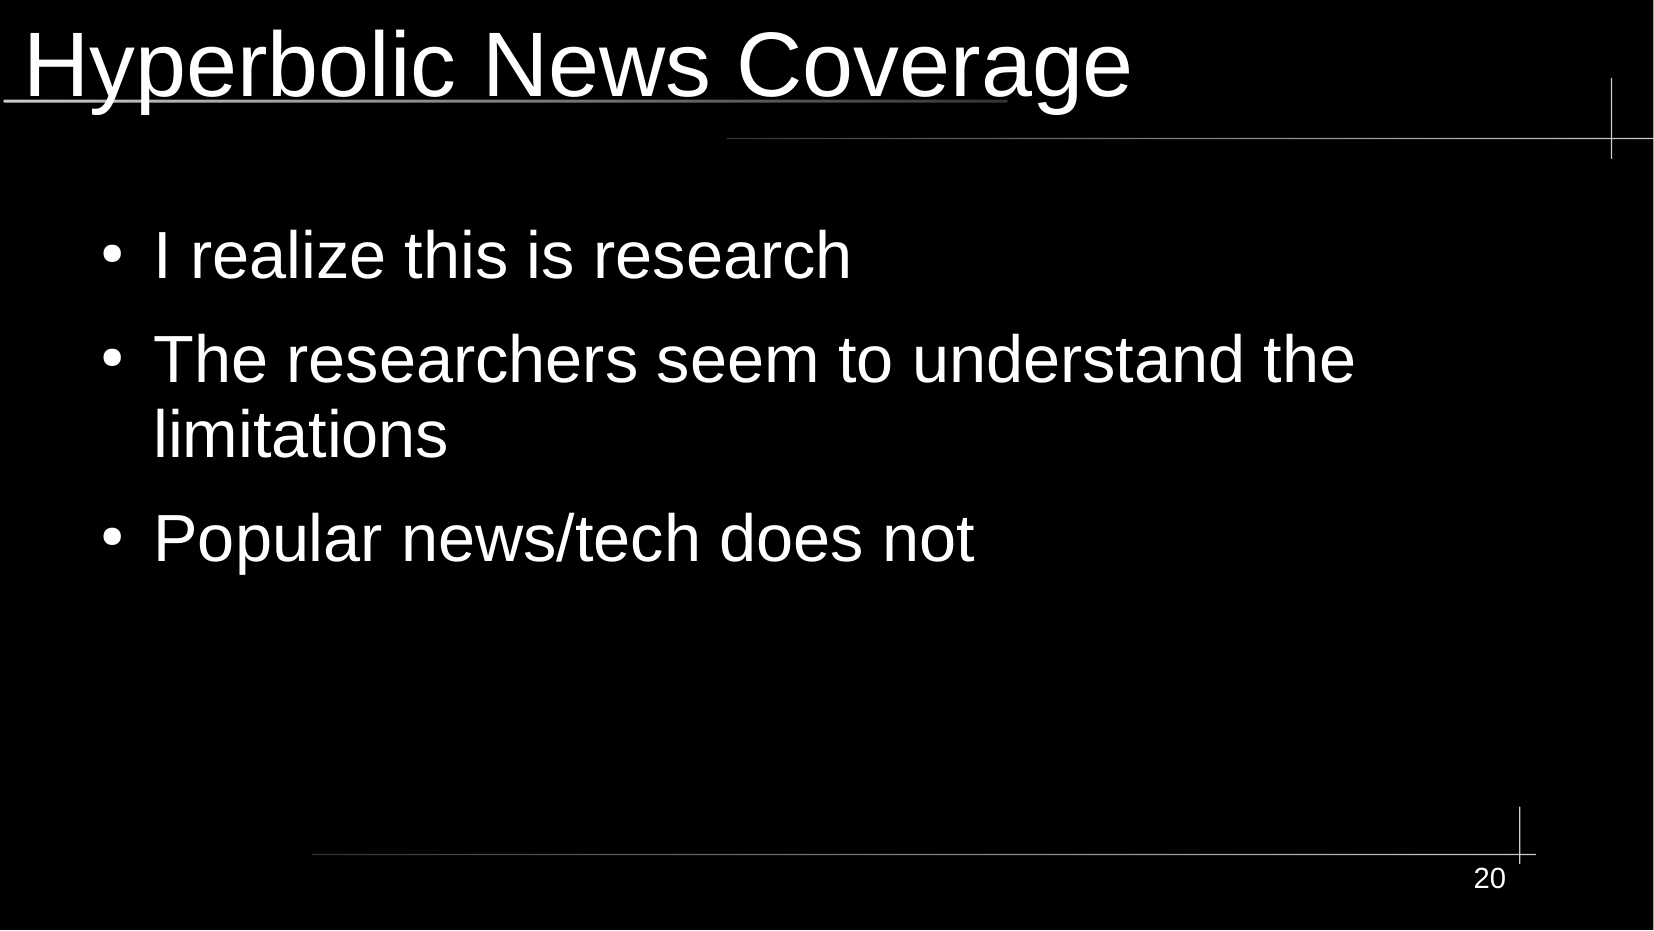

# Hyperbolic News Coverage
I realize this is research
The researchers seem to understand the limitations
Popular news/tech does not
20